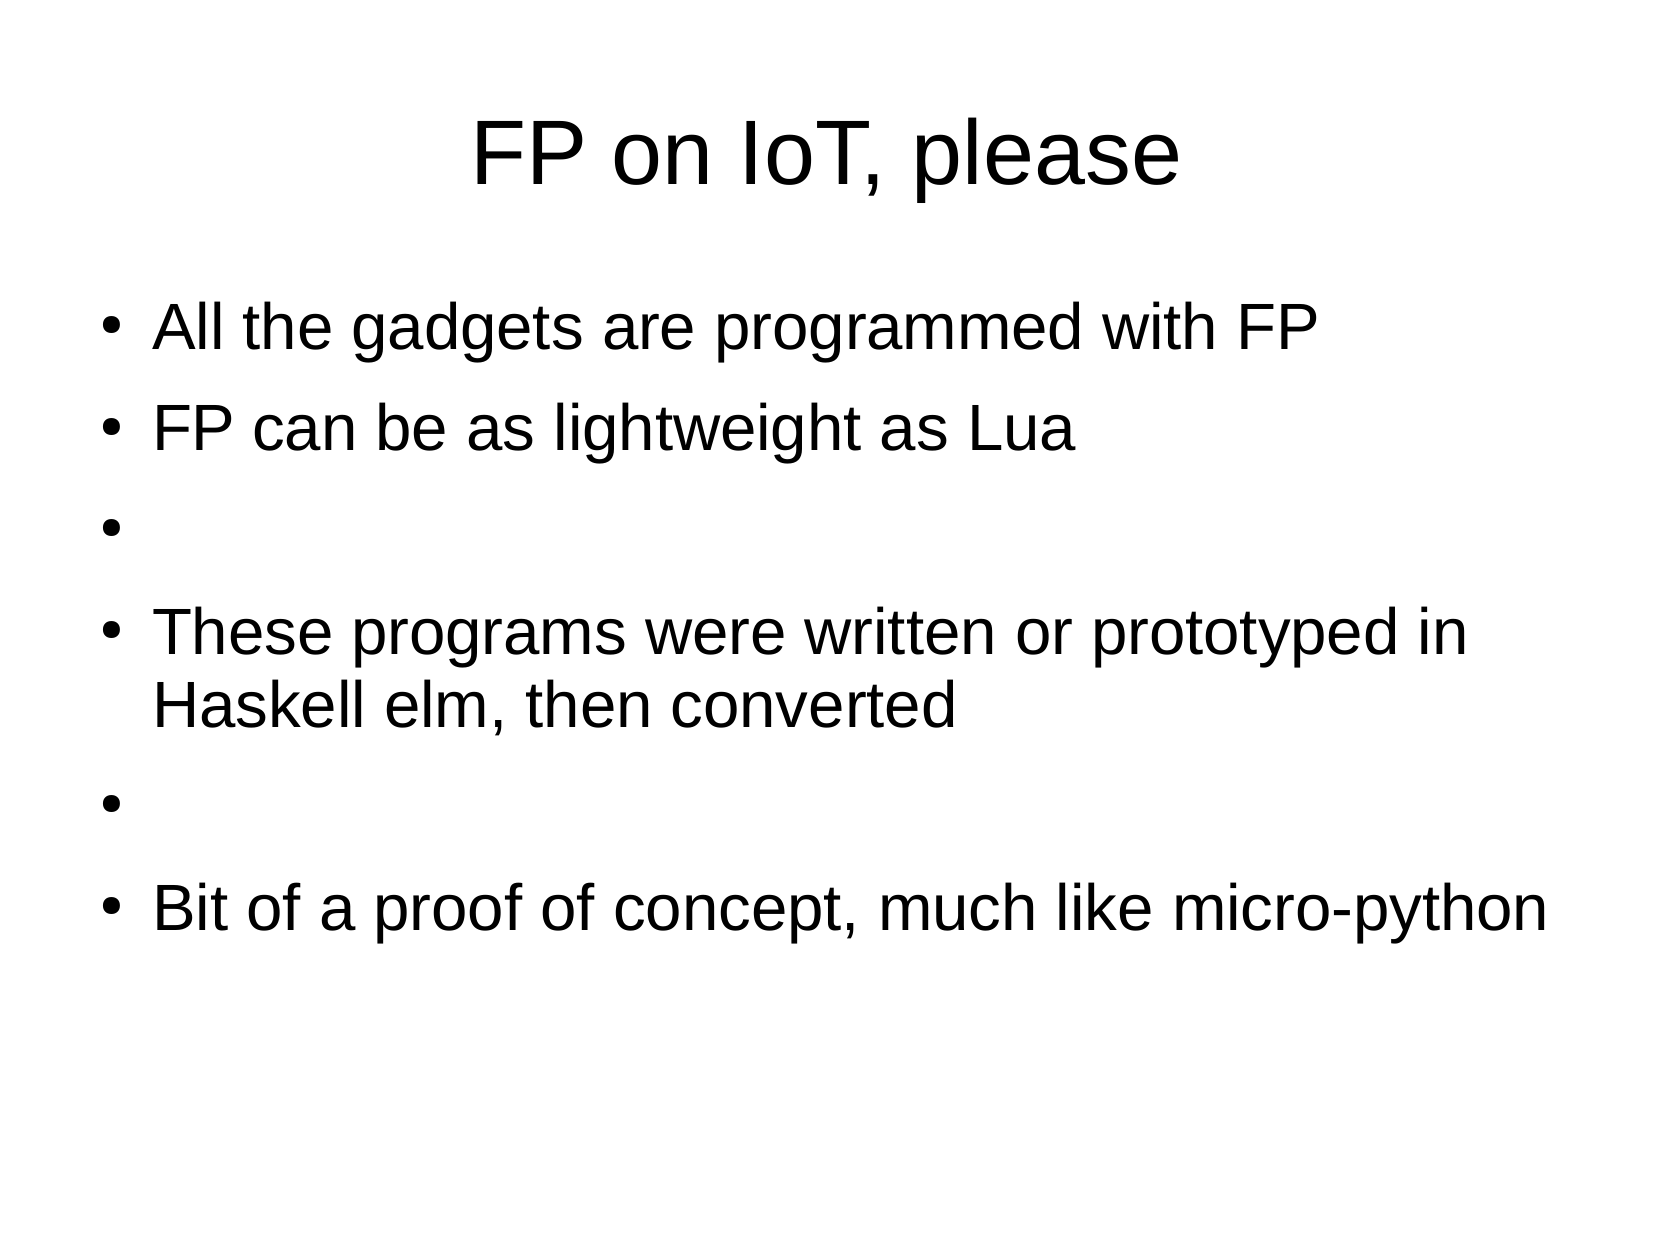

# FP on IoT, please
All the gadgets are programmed with FP
FP can be as lightweight as Lua
These programs were written or prototyped in Haskell elm, then converted
Bit of a proof of concept, much like micro-python